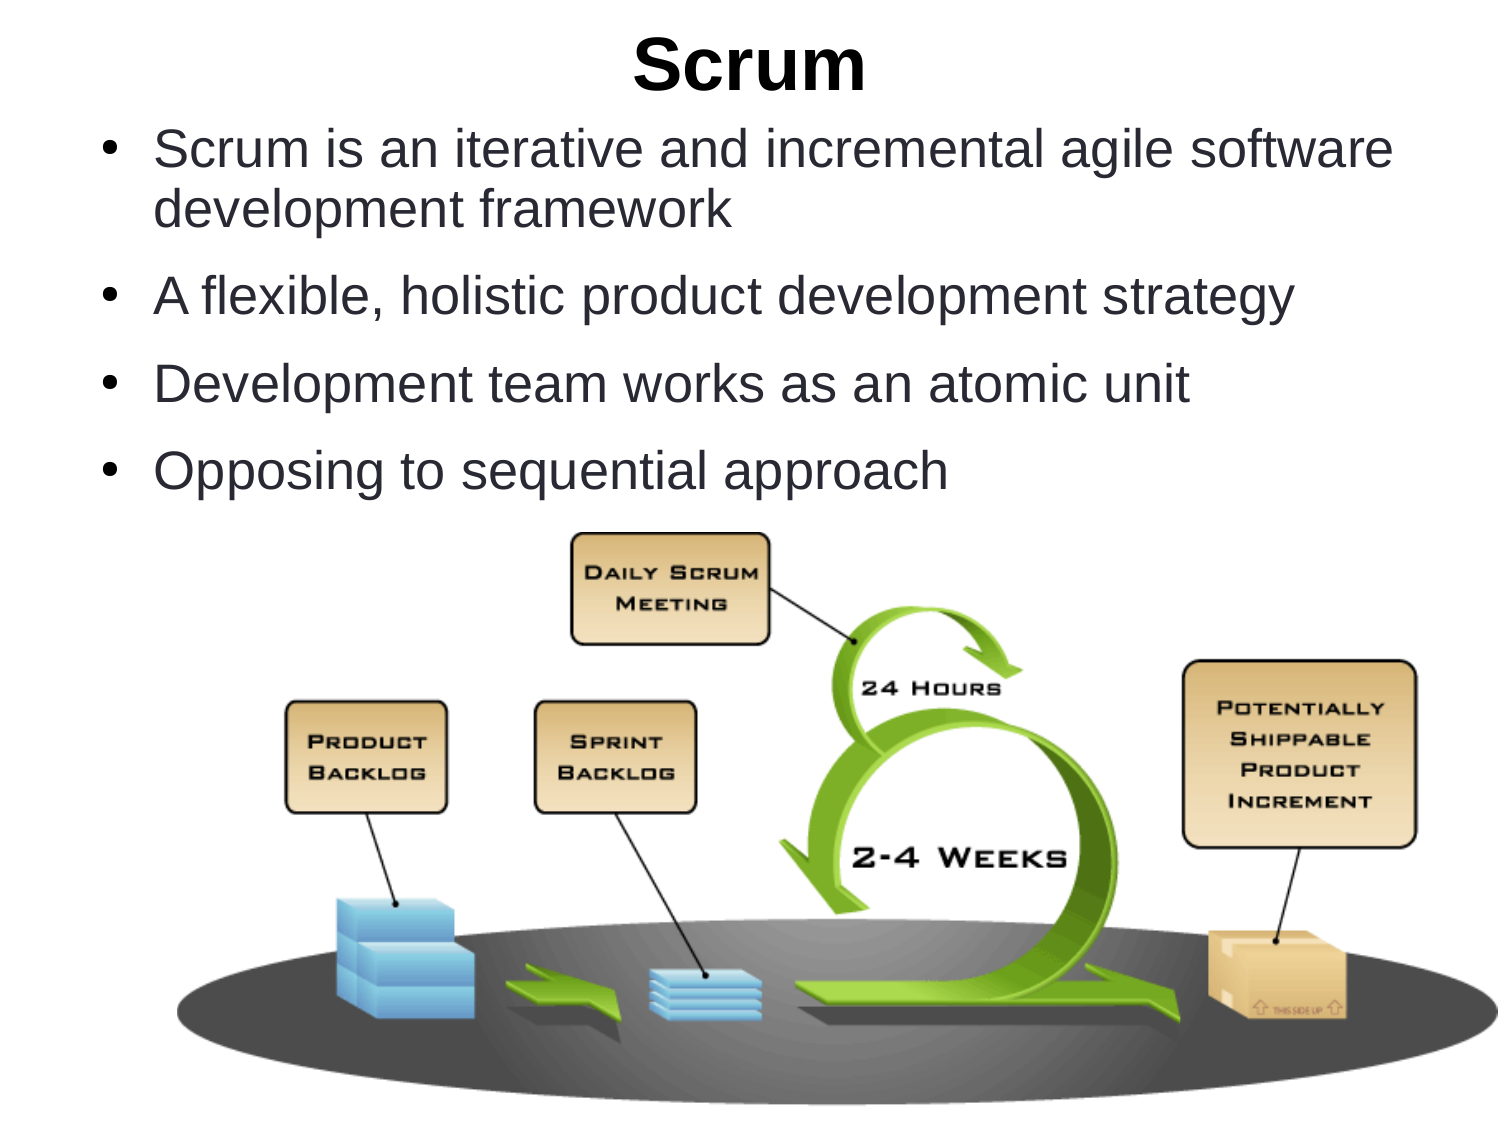

# Scrum
Scrum is an iterative and incremental agile software development framework
A flexible, holistic product development strategy
Development team works as an atomic unit
Opposing to sequential approach